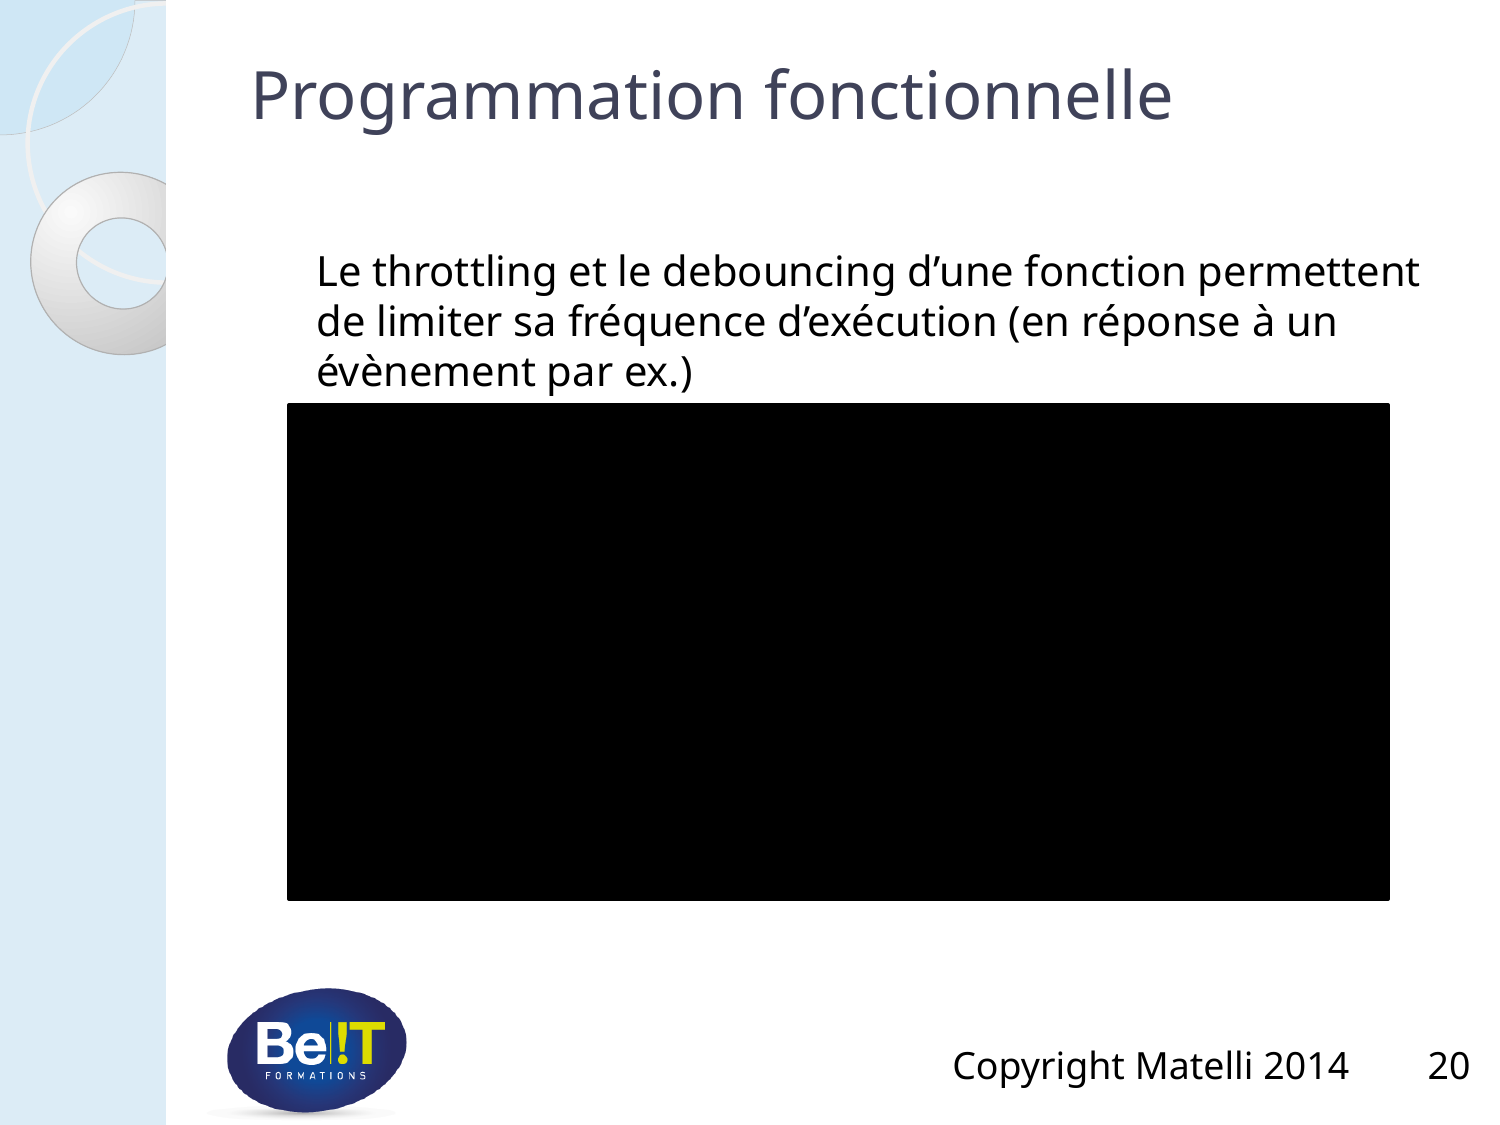

# Programmation fonctionnelle
Le throttling et le debouncing d’une fonction permettent de limiter sa fréquence d’exécution (en réponse à un évènement par ex.)
 function debounce(fn, delay) {
  var timer = null;
  return function () {
    var context = this, args = arguments;
    clearTimeout(timer);
    timer = setTimeout(function () {
      fn.apply(context, args);
    }, delay);
  };
 }
Copyright Matelli 2014